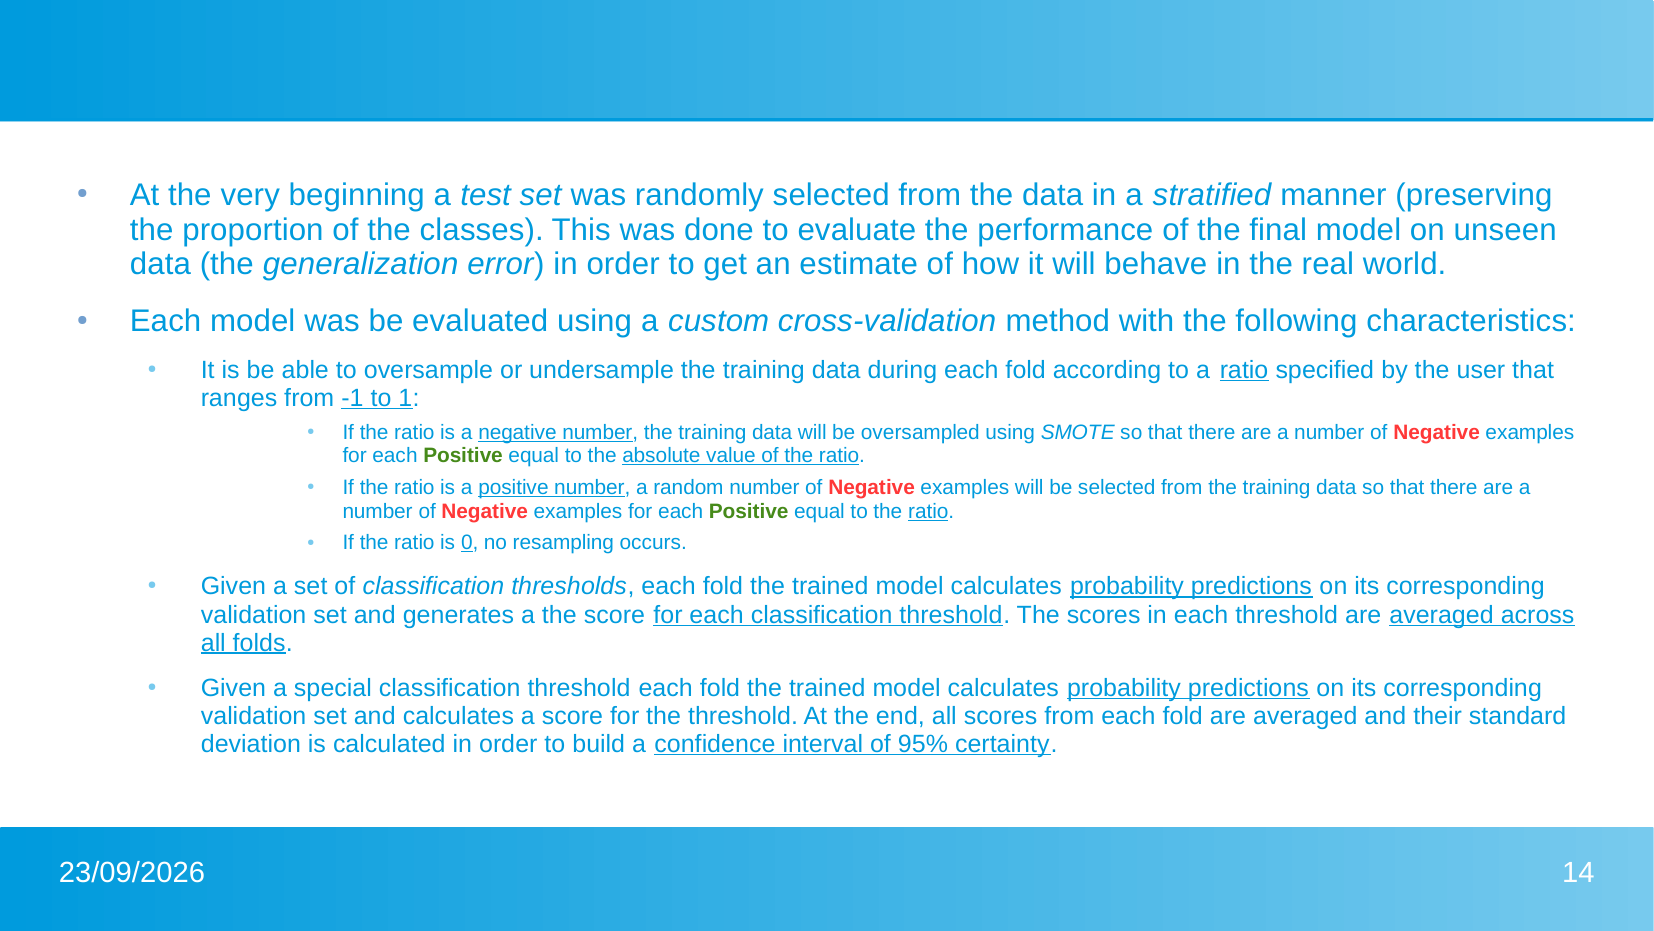

# At the very beginning a test set was randomly selected from the data in a stratified manner (preserving the proportion of the classes). This was done to evaluate the performance of the final model on unseen data (the generalization error) in order to get an estimate of how it will behave in the real world.
Each model was be evaluated using a custom cross-validation method with the following characteristics:
It is be able to oversample or undersample the training data during each fold according to a ratio specified by the user that ranges from -1 to 1:
If the ratio is a negative number, the training data will be oversampled using SMOTE so that there are a number of Negative examples for each Positive equal to the absolute value of the ratio.
If the ratio is a positive number, a random number of Negative examples will be selected from the training data so that there are a number of Negative examples for each Positive equal to the ratio.
If the ratio is 0, no resampling occurs.
Given a set of classification thresholds, each fold the trained model calculates probability predictions on its corresponding validation set and generates a the score for each classification threshold. The scores in each threshold are averaged across all folds.
Given a special classification threshold each fold the trained model calculates probability predictions on its corresponding validation set and calculates a score for the threshold. At the end, all scores from each fold are averaged and their standard deviation is calculated in order to build a confidence interval of 95% certainty.
14